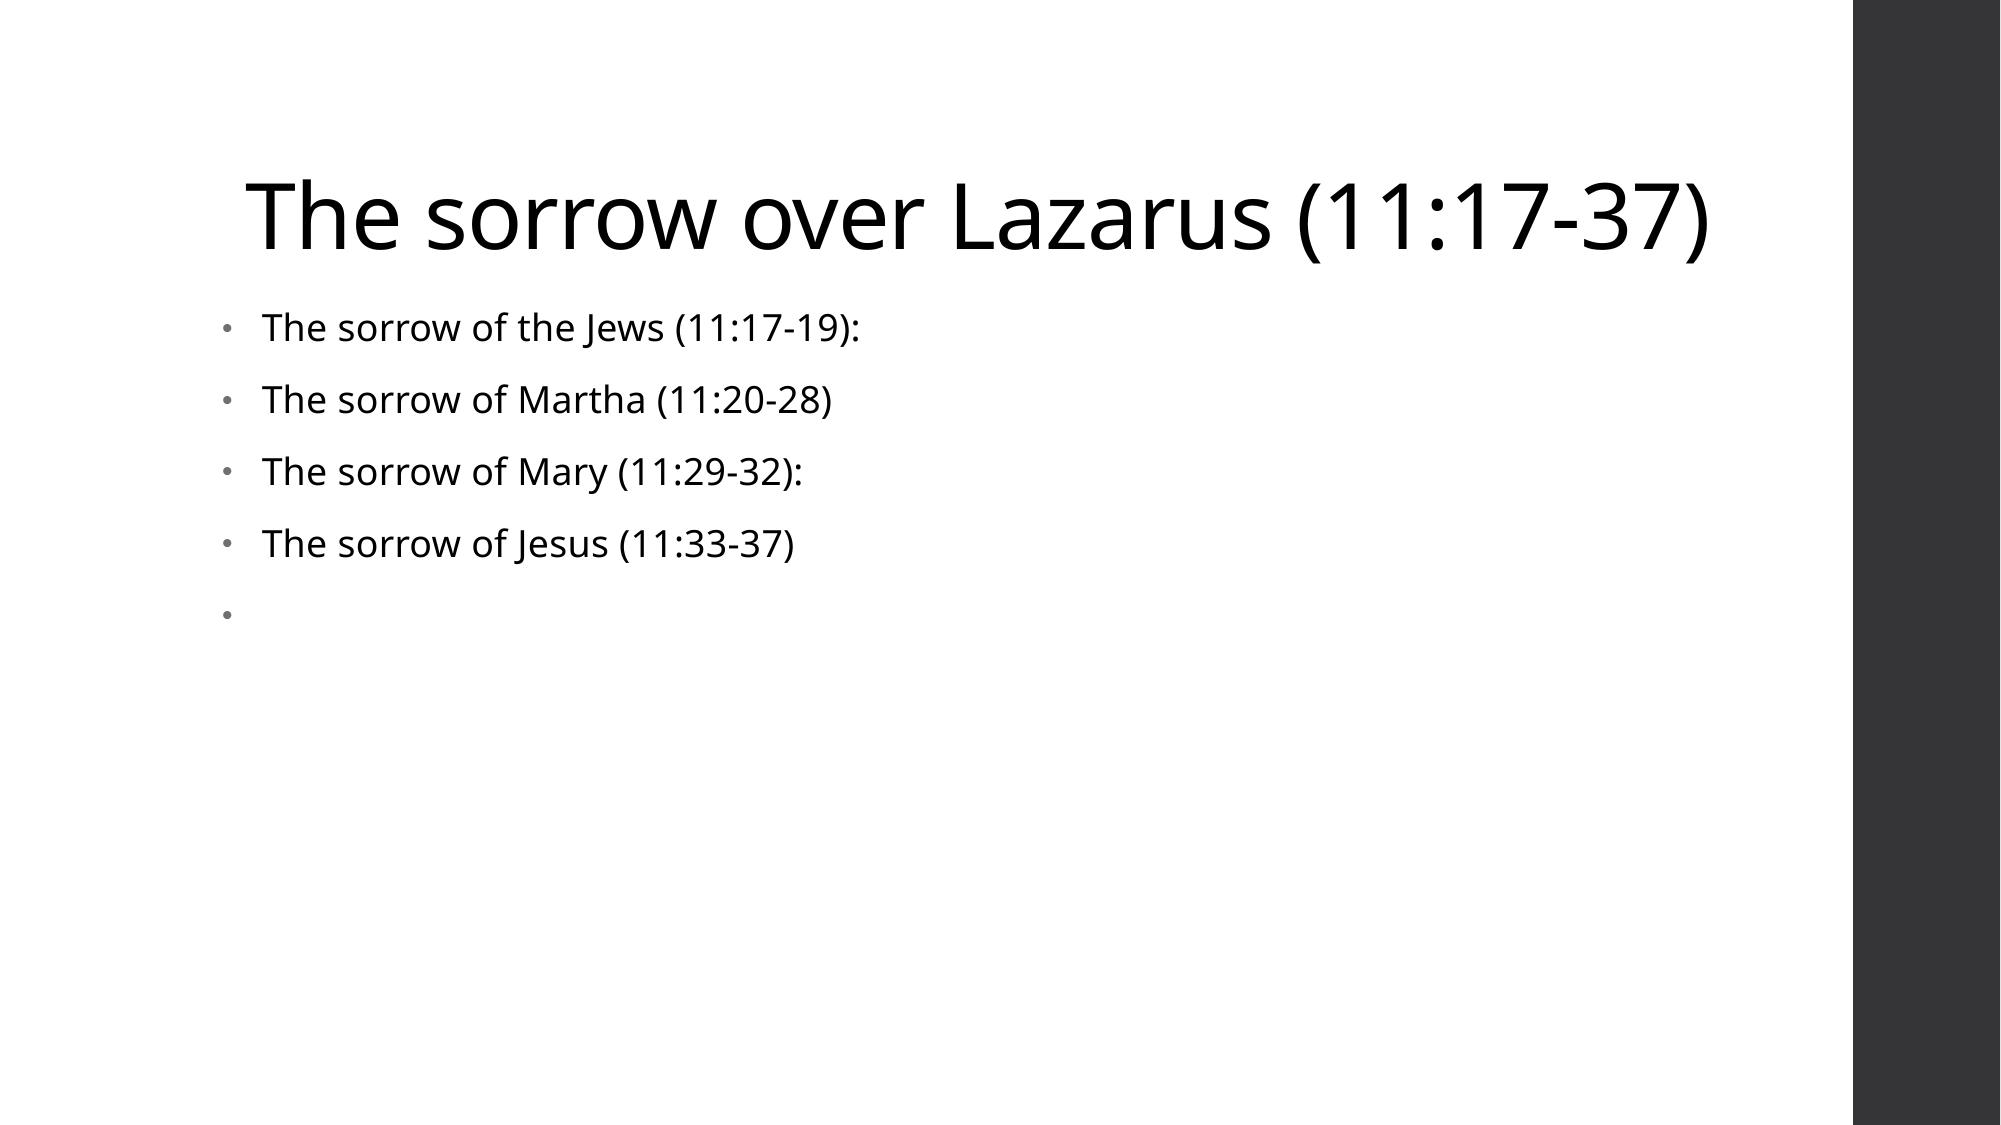

# The sorrow over Lazarus (11:17-37)
 The sorrow of the Jews (11:17-19):
 The sorrow of Martha (11:20-28)
 The sorrow of Mary (11:29-32):
 The sorrow of Jesus (11:33-37)